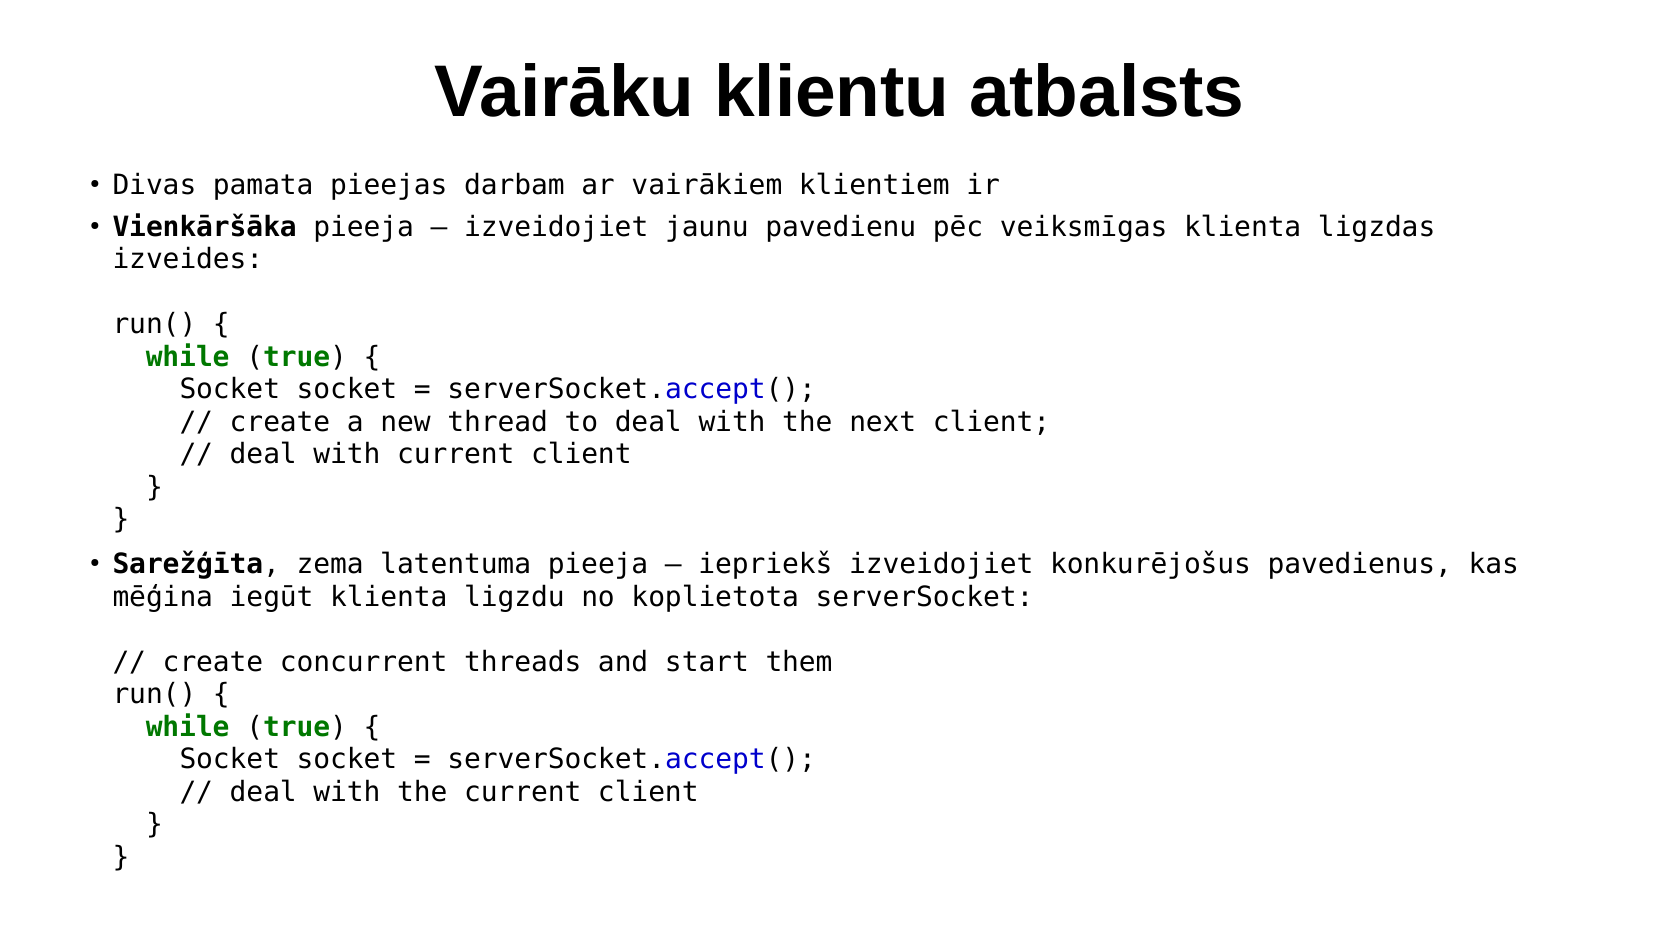

# Vairāku klientu atbalsts
Divas pamata pieejas darbam ar vairākiem klientiem ir
Vienkāršāka pieeja — izveidojiet jaunu pavedienu pēc veiksmīgas klienta ligzdas izveides:
run() {
 while (true) {
 Socket socket = serverSocket.accept();
 // create a new thread to deal with the next client;
 // deal with current client
 }
}
Sarežģīta, zema latentuma pieeja — iepriekš izveidojiet konkurējošus pavedienus, kas mēģina iegūt klienta ligzdu no koplietota serverSocket:
// create concurrent threads and start them
run() {
 while (true) {
 Socket socket = serverSocket.accept();
 // deal with the current client
 }
}